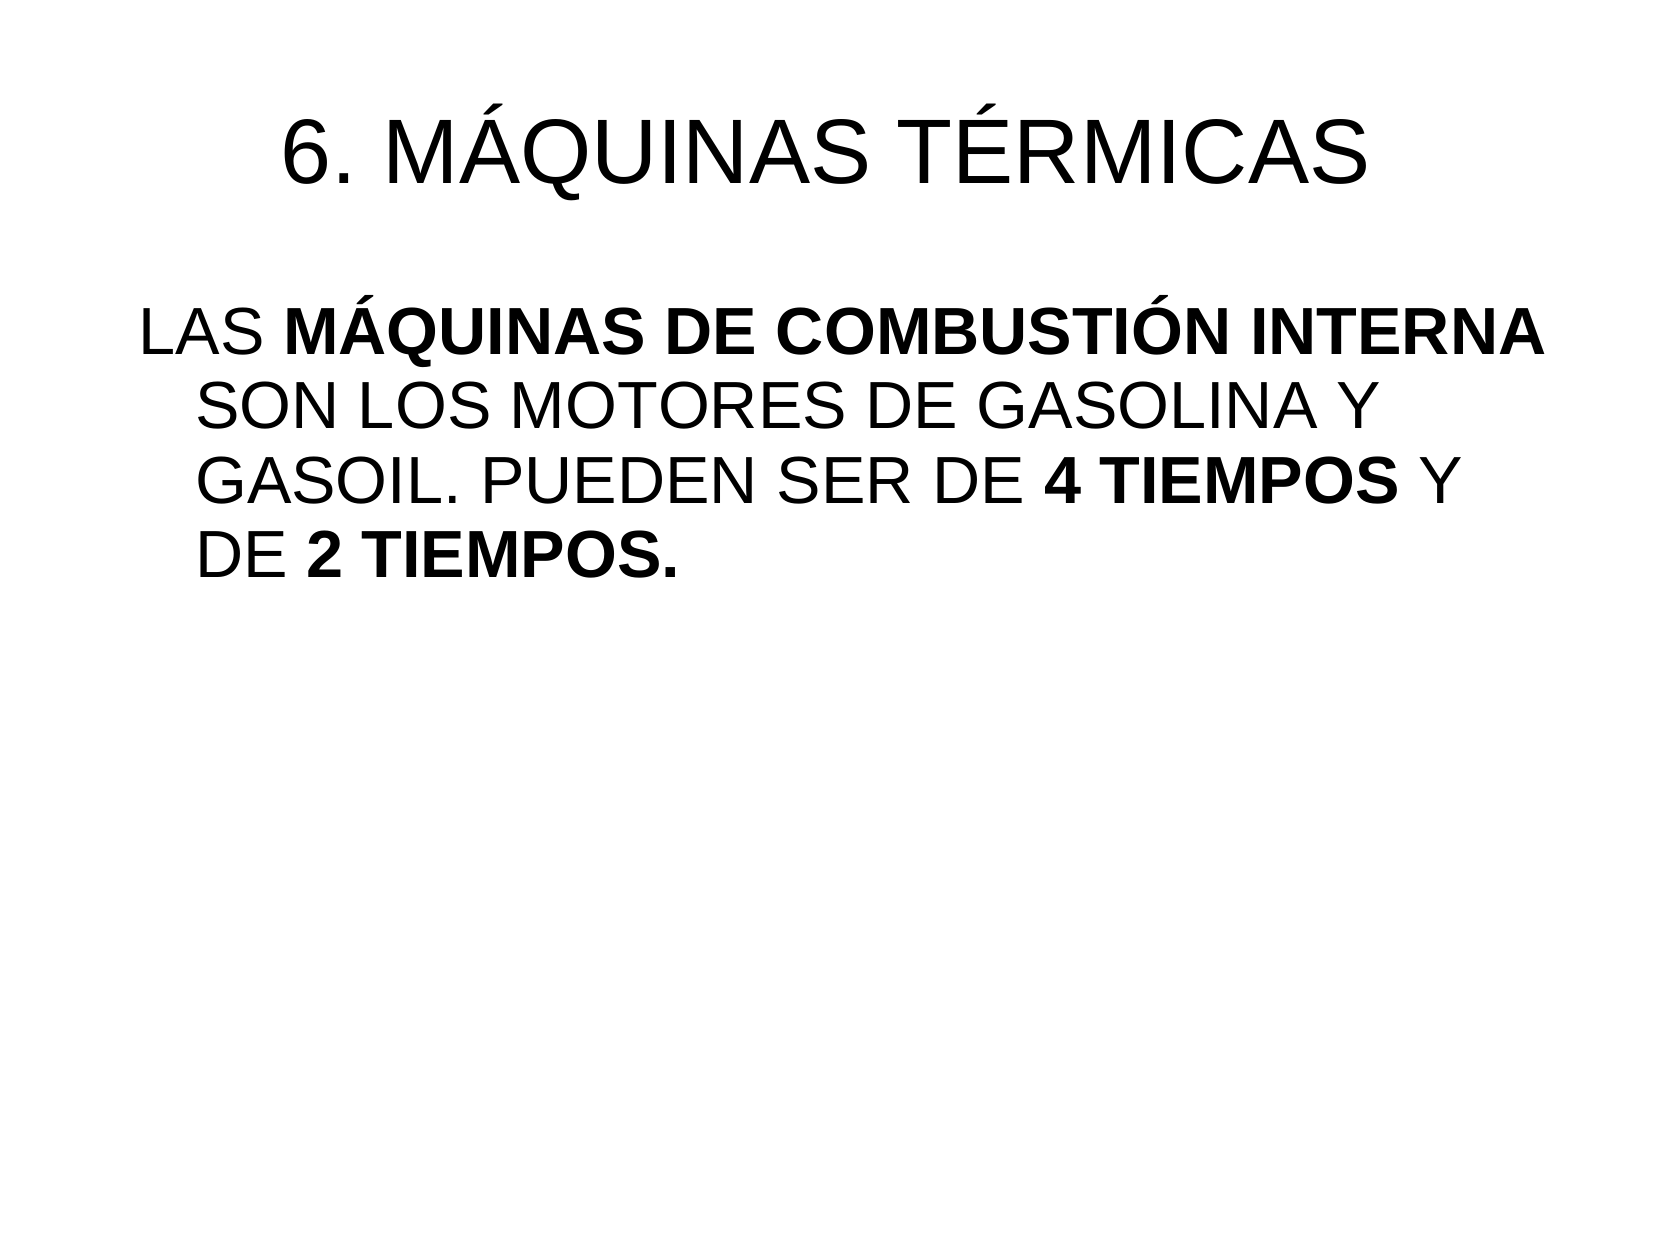

# 6. MÁQUINAS TÉRMICAS
LAS MÁQUINAS DE COMBUSTIÓN INTERNA SON LOS MOTORES DE GASOLINA Y GASOIL. PUEDEN SER DE 4 TIEMPOS Y DE 2 TIEMPOS.